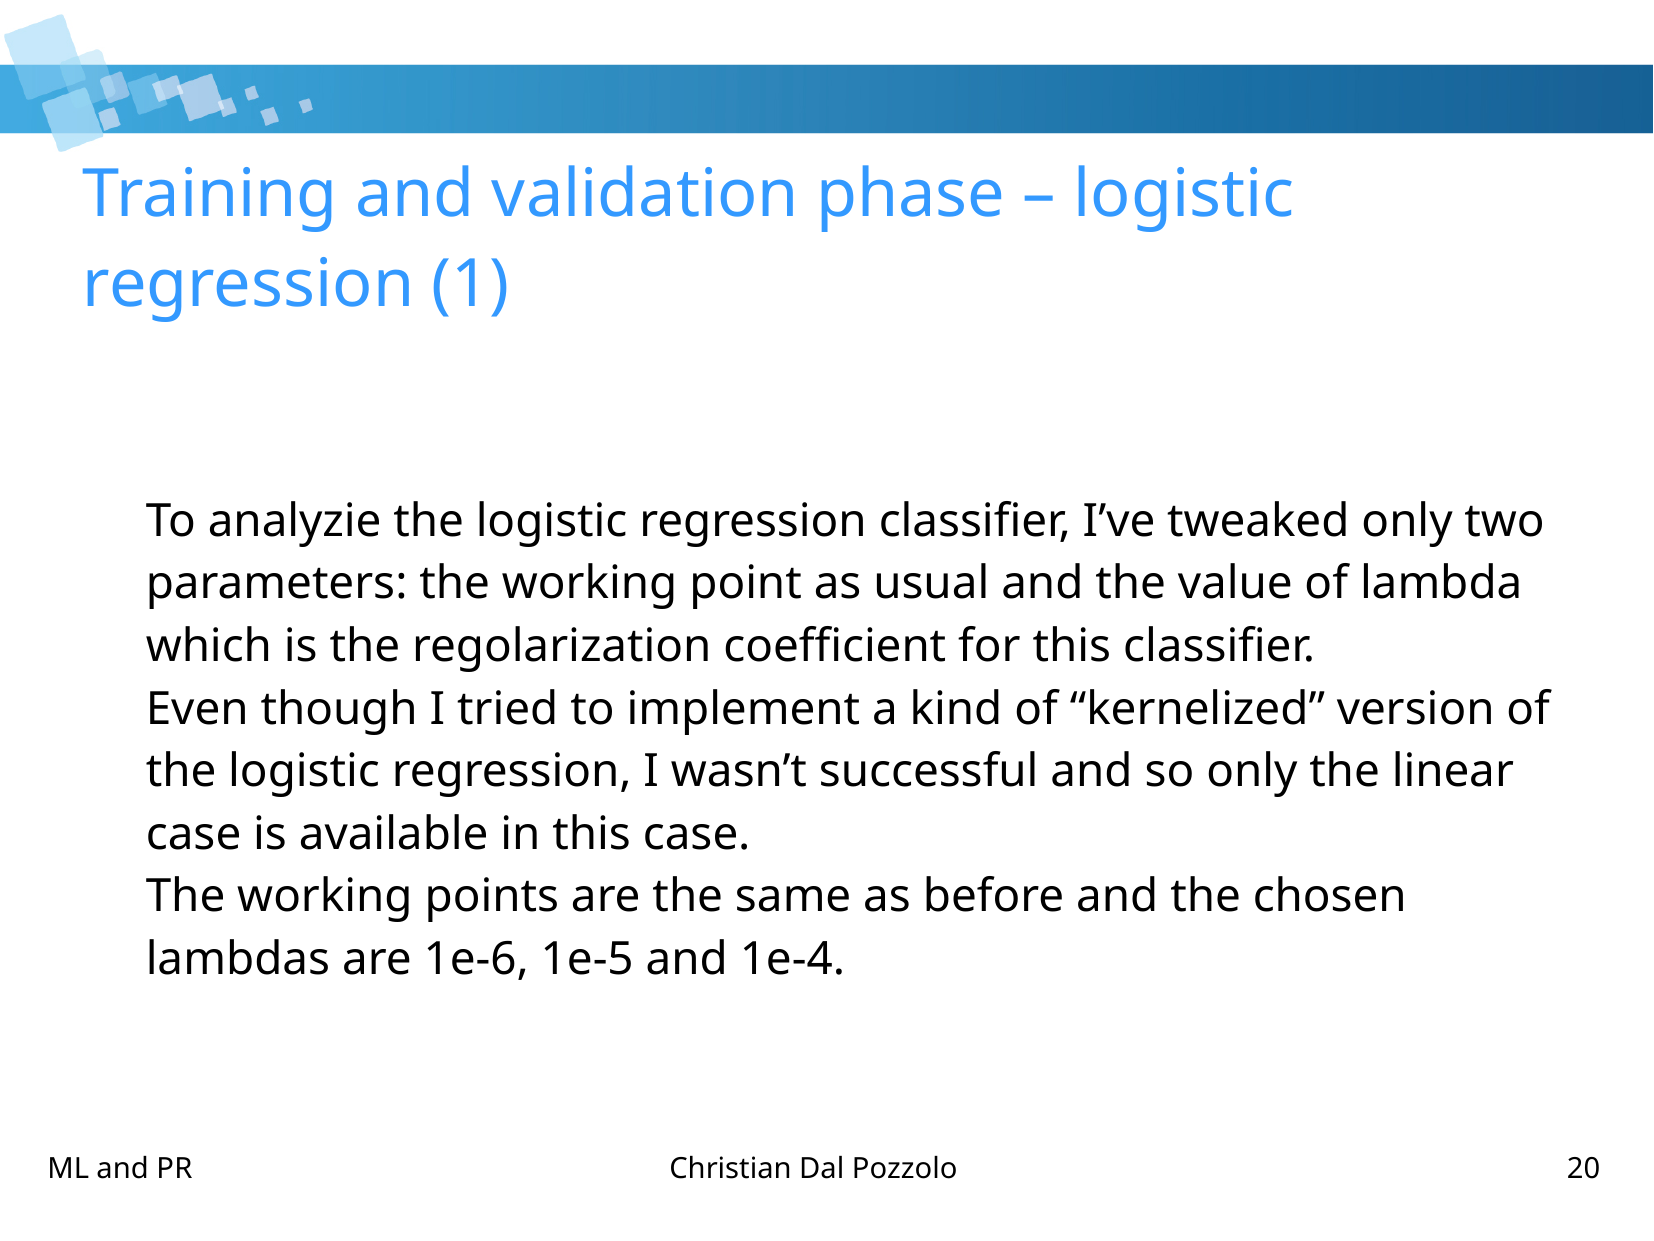

# Training and validation phase – logistic regression (1)
To analyzie the logistic regression classifier, I’ve tweaked only two parameters: the working point as usual and the value of lambda which is the regolarization coefficient for this classifier.
Even though I tried to implement a kind of “kernelized” version of the logistic regression, I wasn’t successful and so only the linear case is available in this case.
The working points are the same as before and the chosen lambdas are 1e-6, 1e-5 and 1e-4.
ML and PR
Christian Dal Pozzolo
20